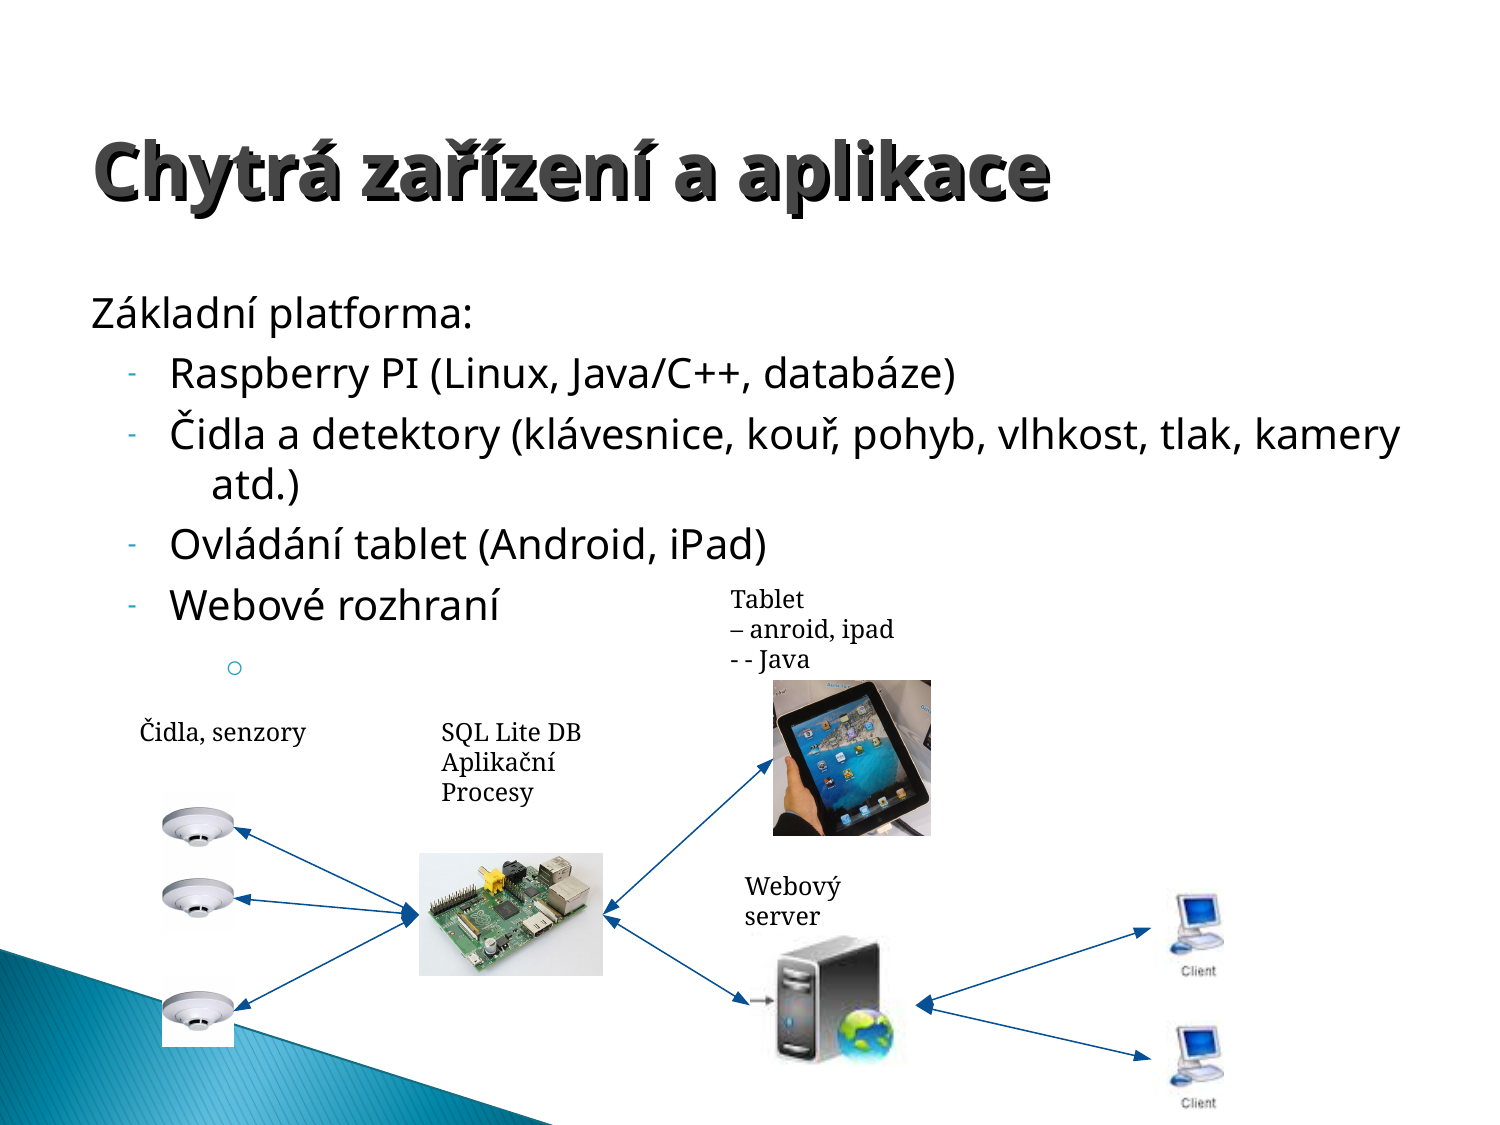

Chytrá zařízení a aplikace
# Základní platforma:
Raspberry PI (Linux, Java/C++, databáze)
Čidla a detektory (klávesnice, kouř, pohyb, vlhkost, tlak, kamery atd.)
Ovládání tablet (Android, iPad)
Webové rozhraní
Tablet
– anroid, ipad - - Java
Čidla, senzory
SQL Lite DB
Aplikační Procesy
Webový server